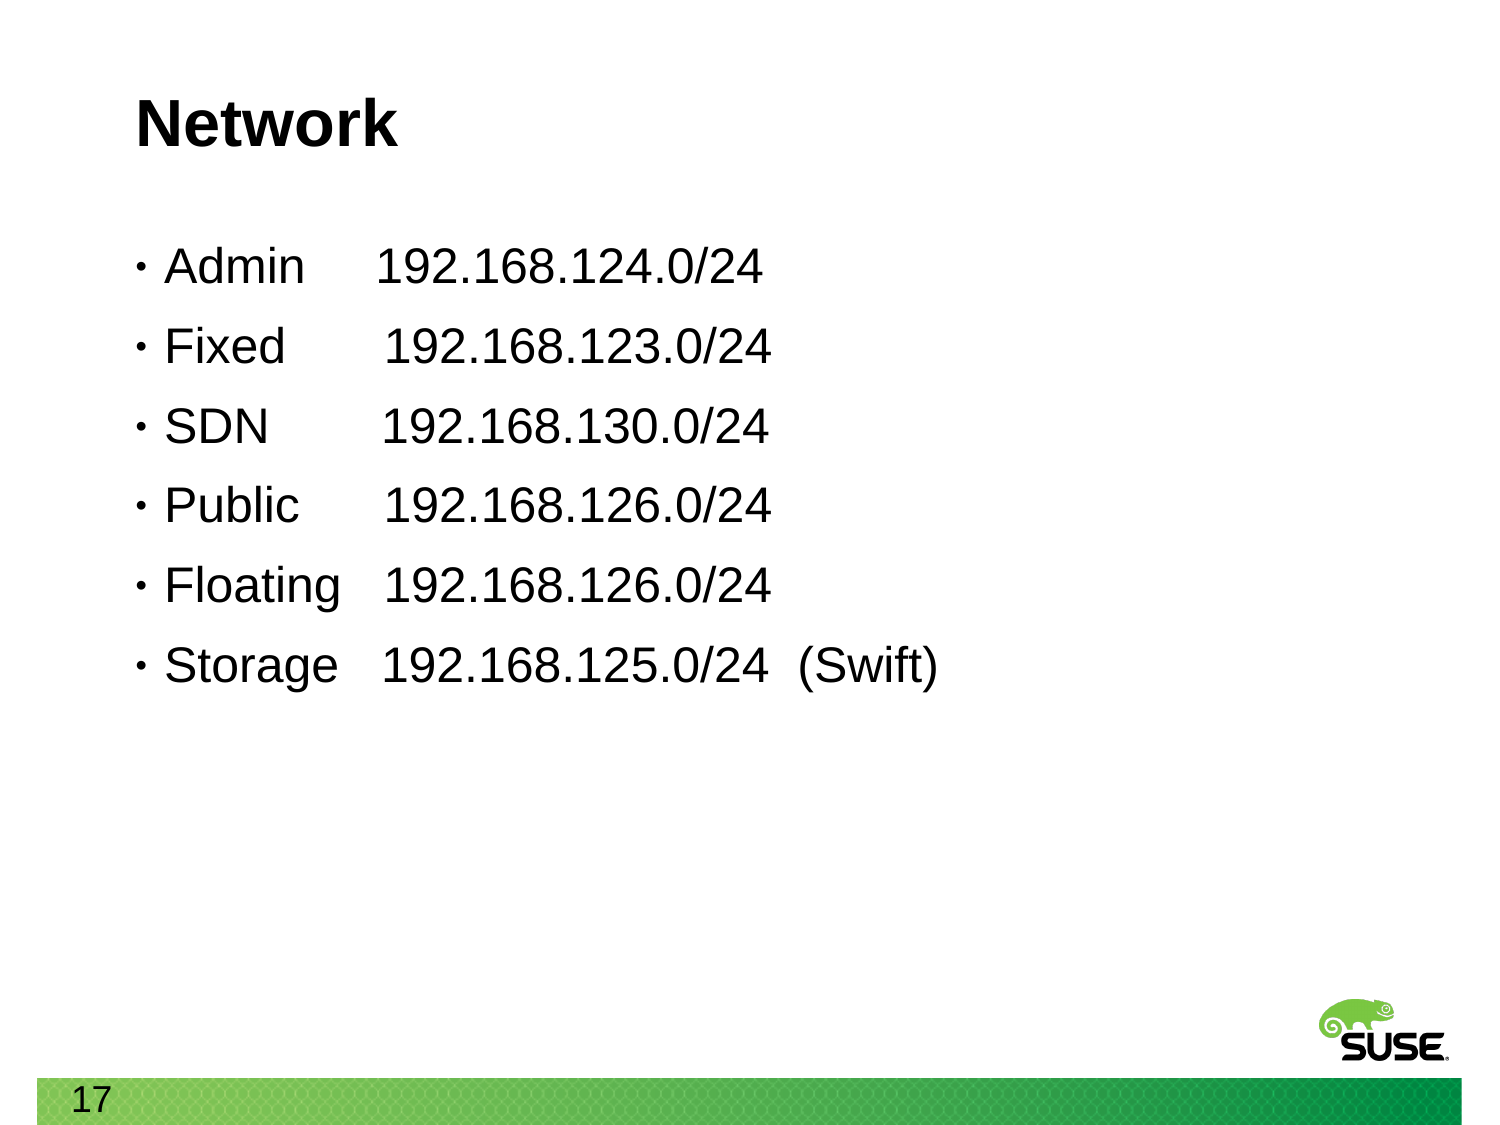

# Network
Admin 192.168.124.0/24
Fixed 192.168.123.0/24
SDN 192.168.130.0/24
Public 192.168.126.0/24
Floating 192.168.126.0/24
Storage 192.168.125.0/24 (Swift)